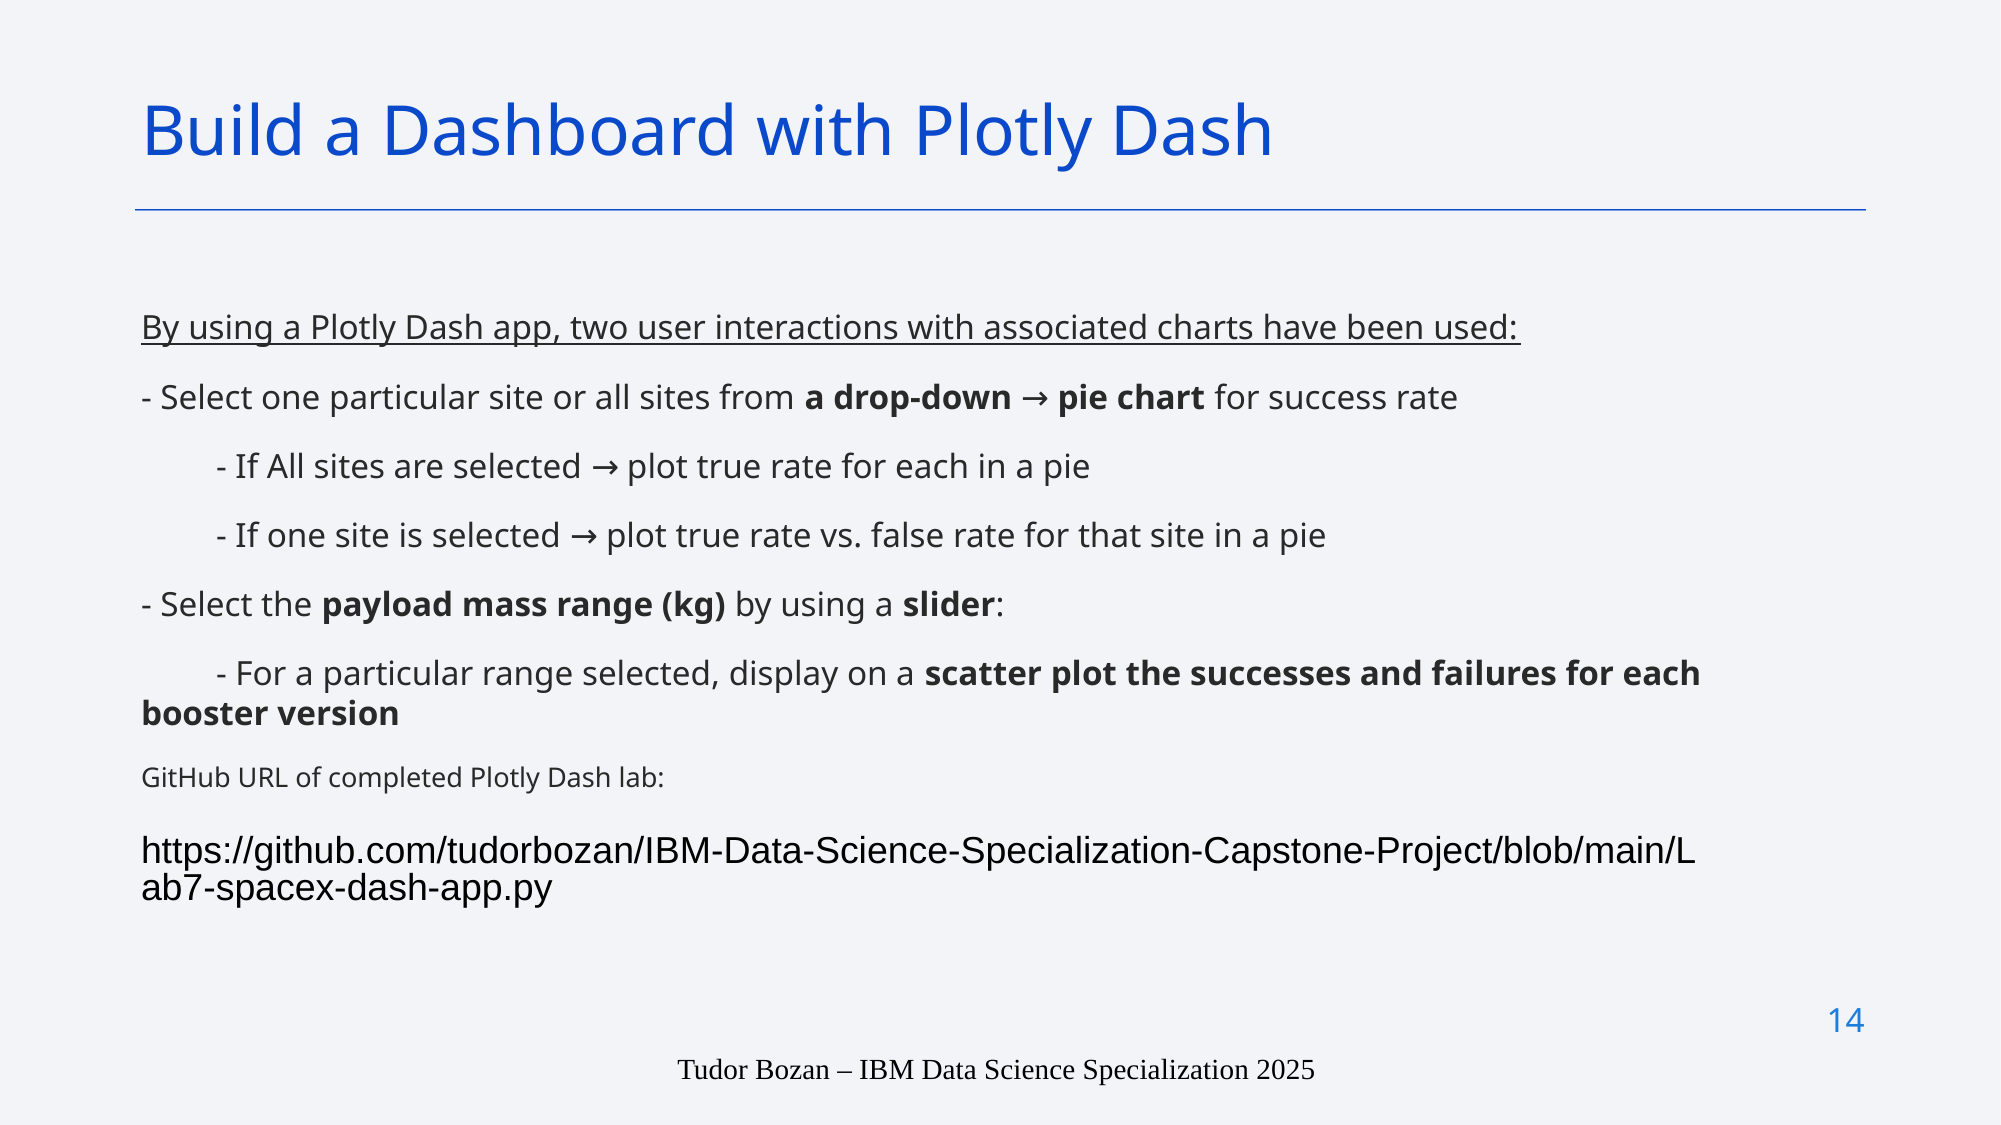

Build a Dashboard with Plotly Dash
By using a Plotly Dash app, two user interactions with associated charts have been used:
- Select one particular site or all sites from a drop-down → pie chart for success rate
	- If All sites are selected → plot true rate for each in a pie
	- If one site is selected → plot true rate vs. false rate for that site in a pie
- Select the payload mass range (kg) by using a slider:
	- For a particular range selected, display on a scatter plot the successes and failures for each booster version
GitHub URL of completed Plotly Dash lab:
https://github.com/tudorbozan/IBM-Data-Science-Specialization-Capstone-Project/blob/main/Lab7-spacex-dash-app.py